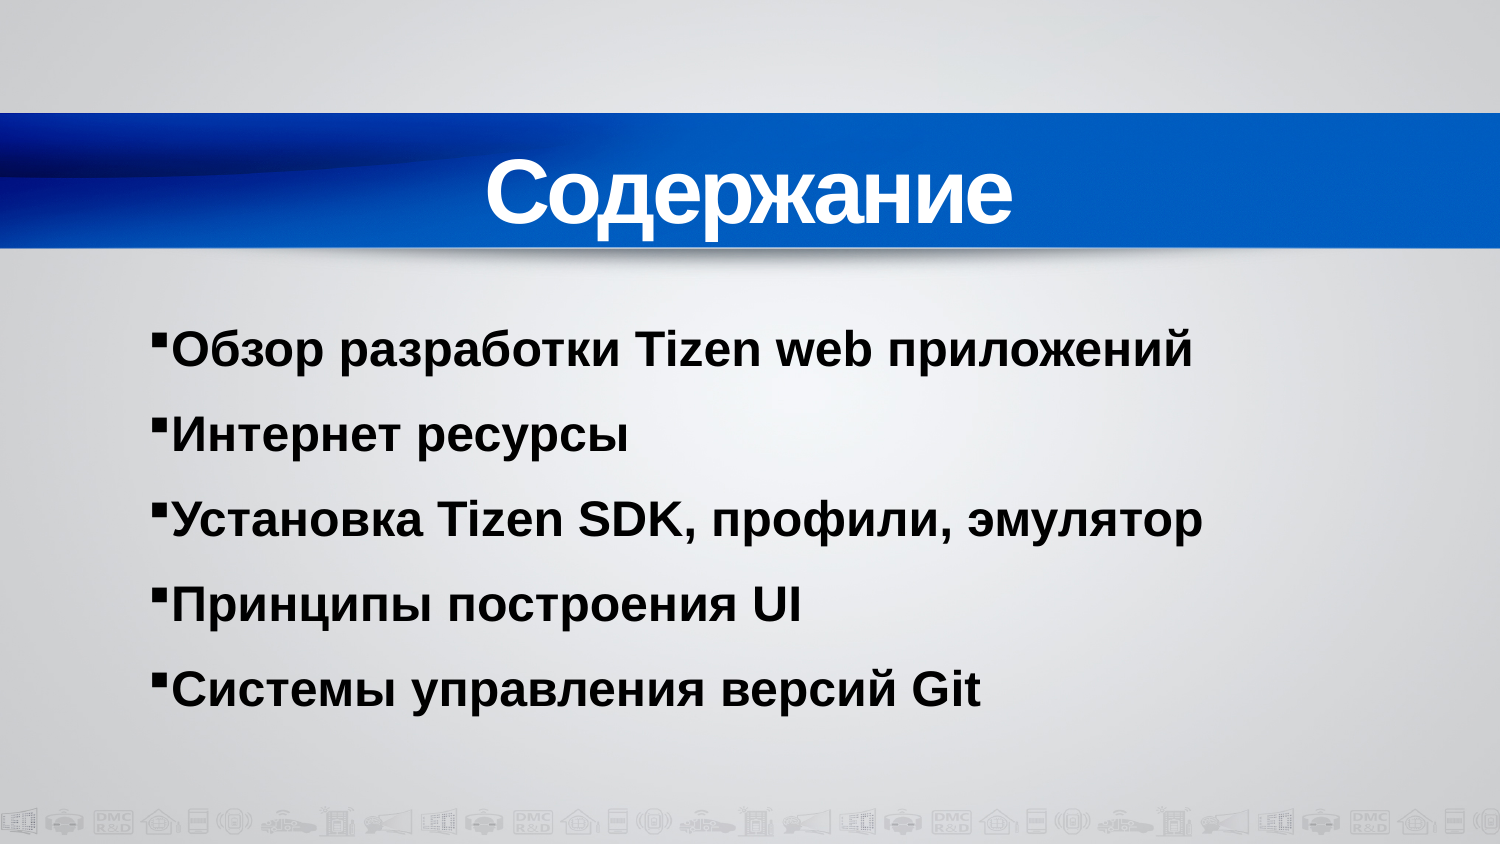

# Содержание
Обзор разработки Tizen web приложений
Интернет ресурсы
Установка Tizen SDK, профили, эмулятор
Принципы построения UI
Системы управления версий Git